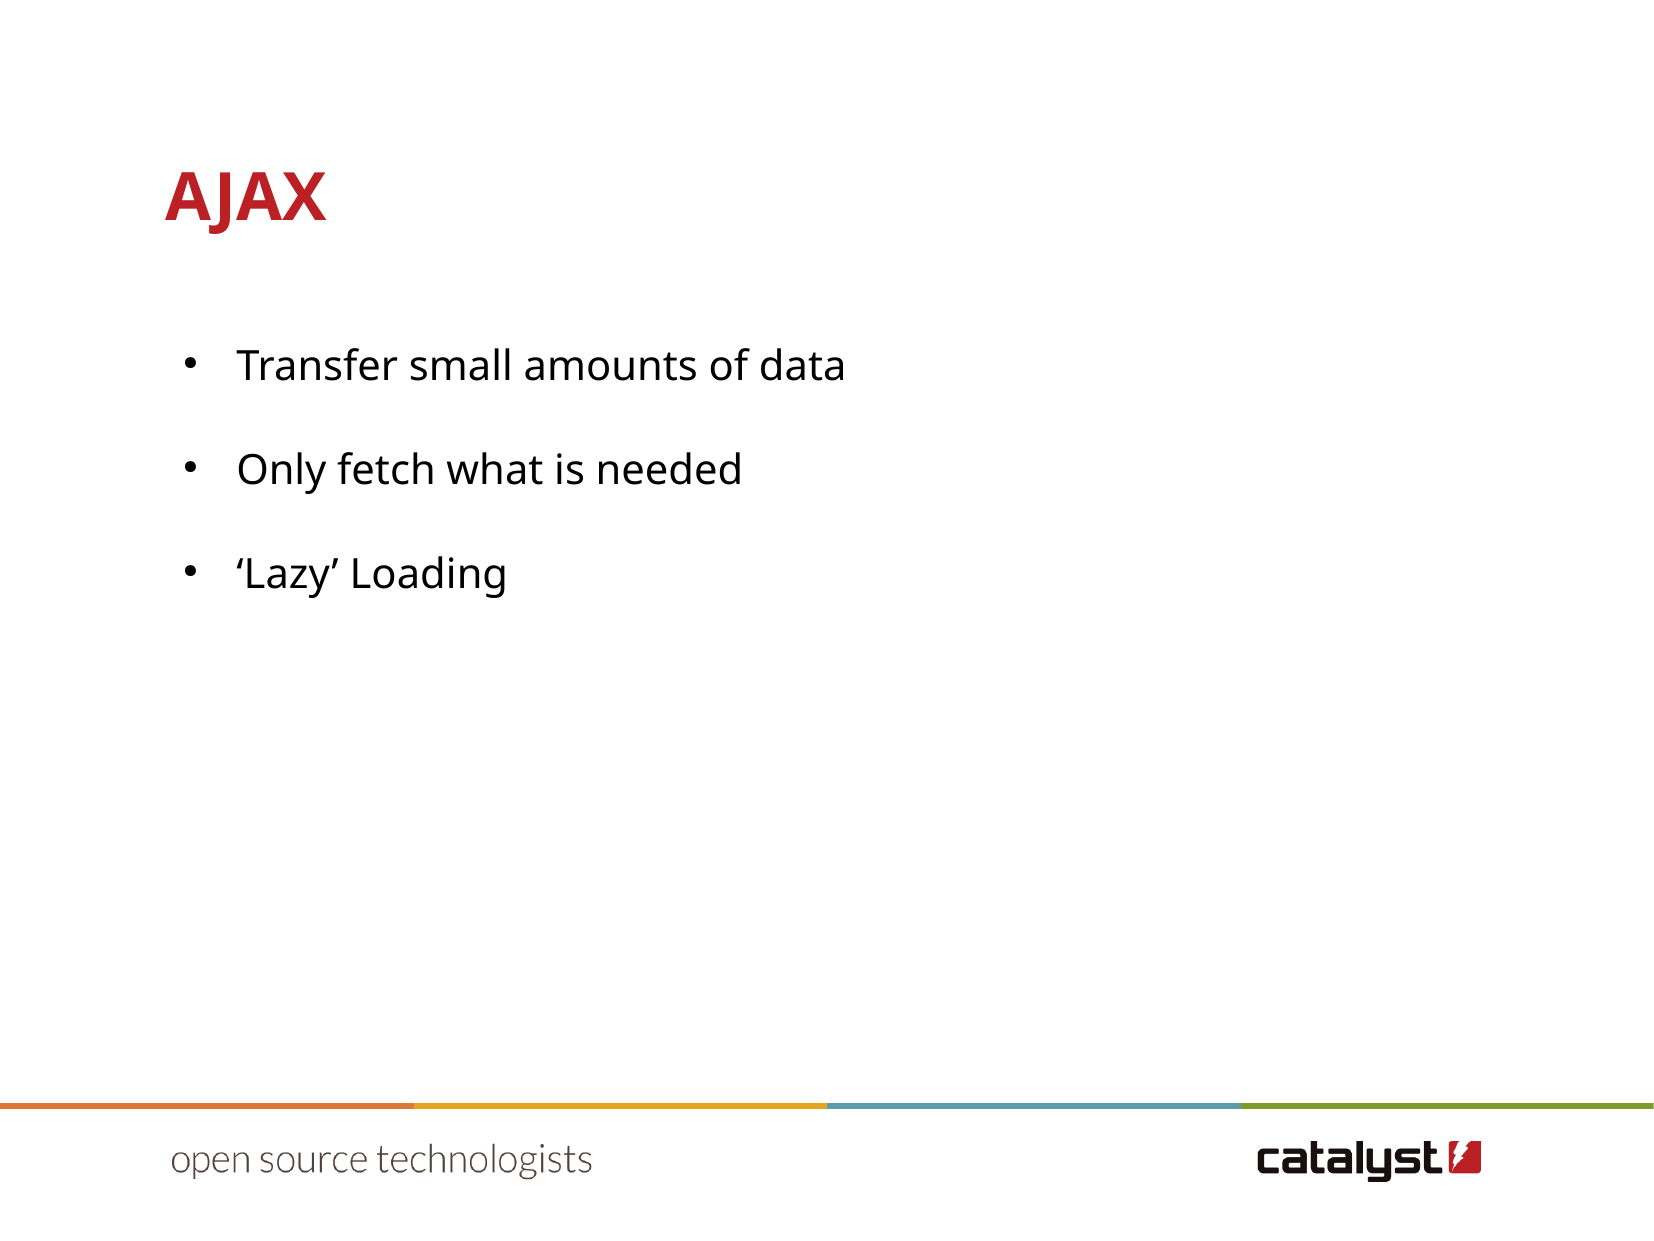

# AJAX
Transfer small amounts of data
Only fetch what is needed
‘Lazy’ Loading